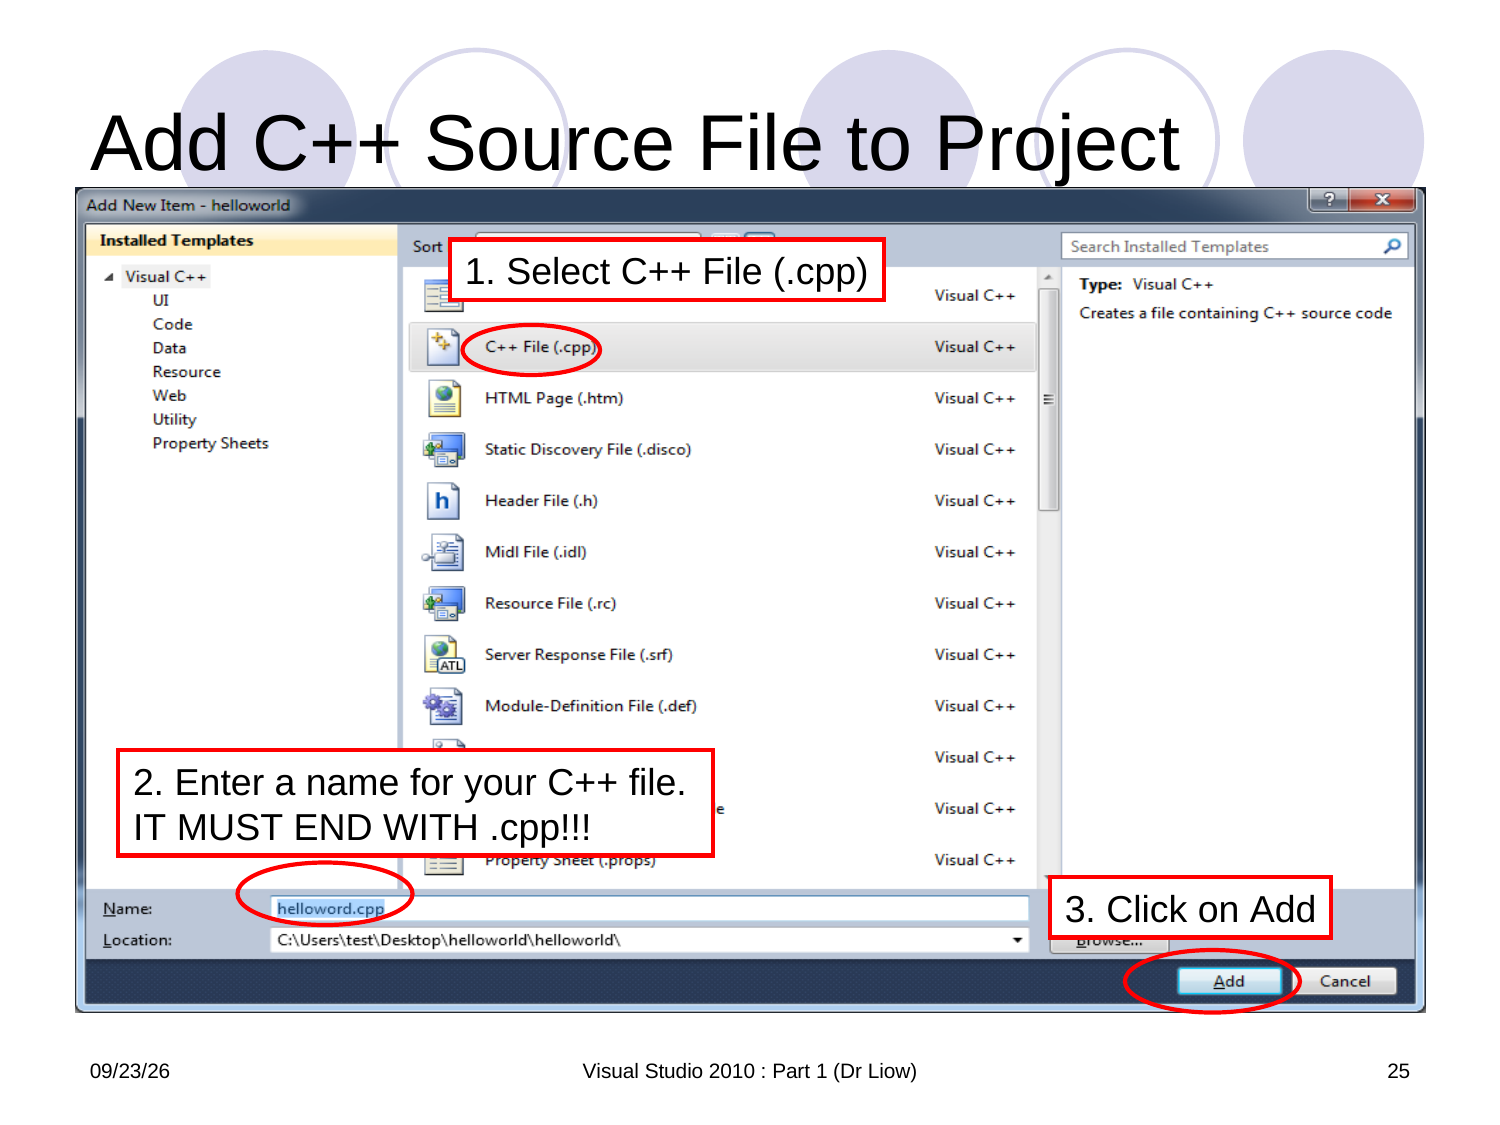

# Add C++ Source File to Project
1. Select C++ File (.cpp)
2. Enter a name for your C++ file.
IT MUST END WITH .cpp!!!
3. Click on Add
Visual Studio 2010 : Part 1 (Dr Liow)